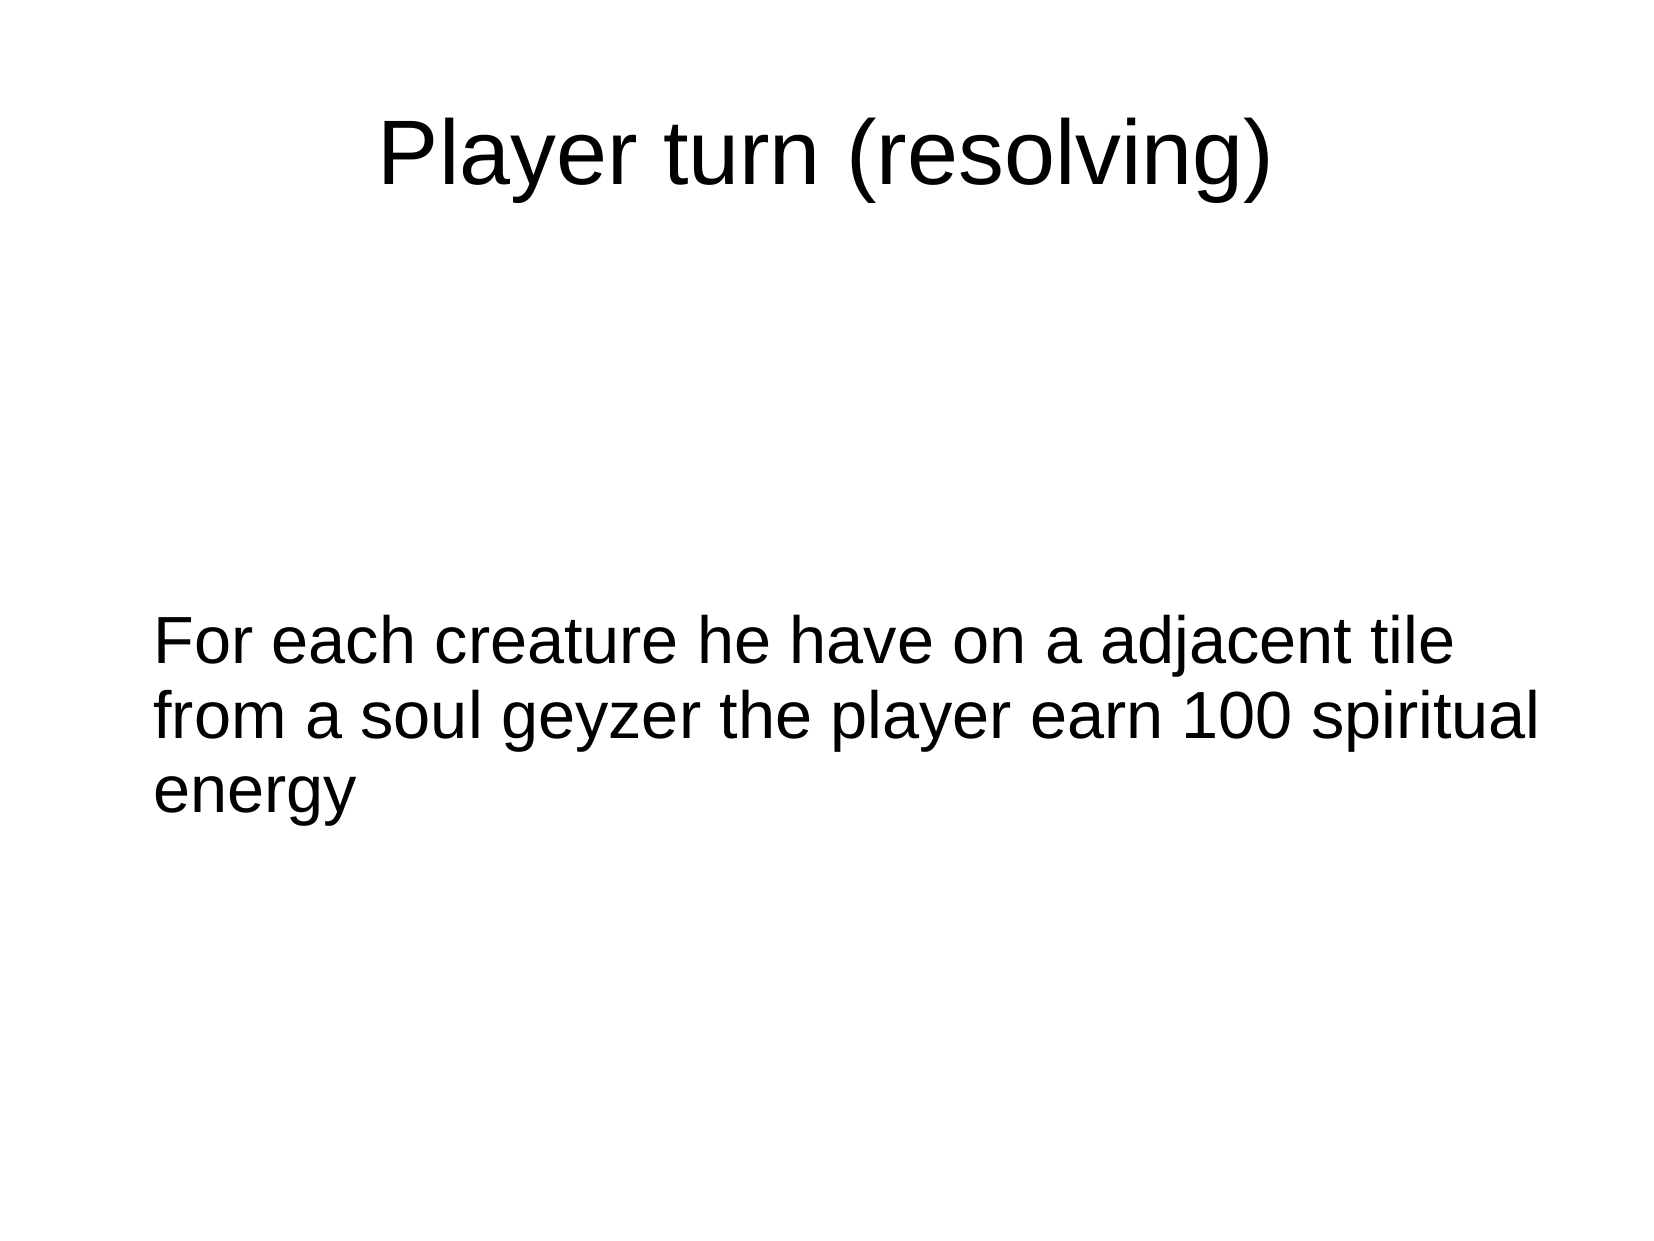

# Player turn (resolving)
For each creature he have on a adjacent tile from a soul geyzer the player earn 100 spiritual energy